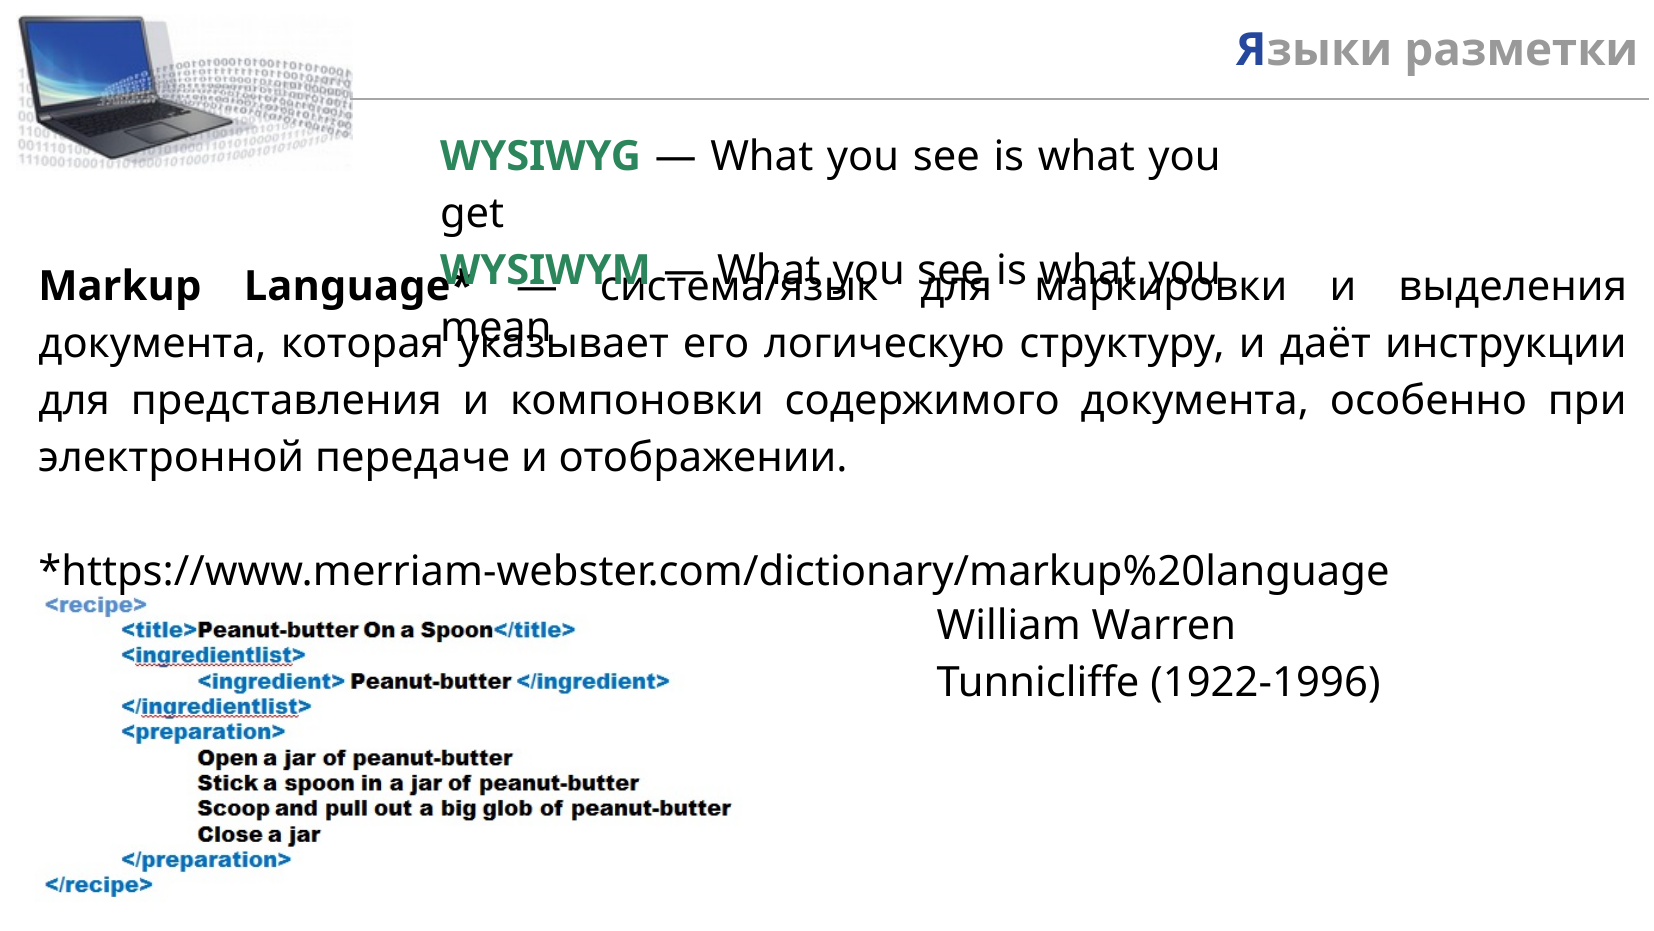

# Языки разметки
WYSIWYG — What you see is what you get
WYSIWYM — What you see is what you mean
Markup Language* — система/язык для маркировки и выделения документа, которая указывает его логическую структуру, и даёт инструкции для представления и компоновки содержимого документа, особенно при электронной передаче и отображении.
*https://www.merriam-webster.com/dictionary/markup%20language
William Warren Tunnicliffe (1922-1996)